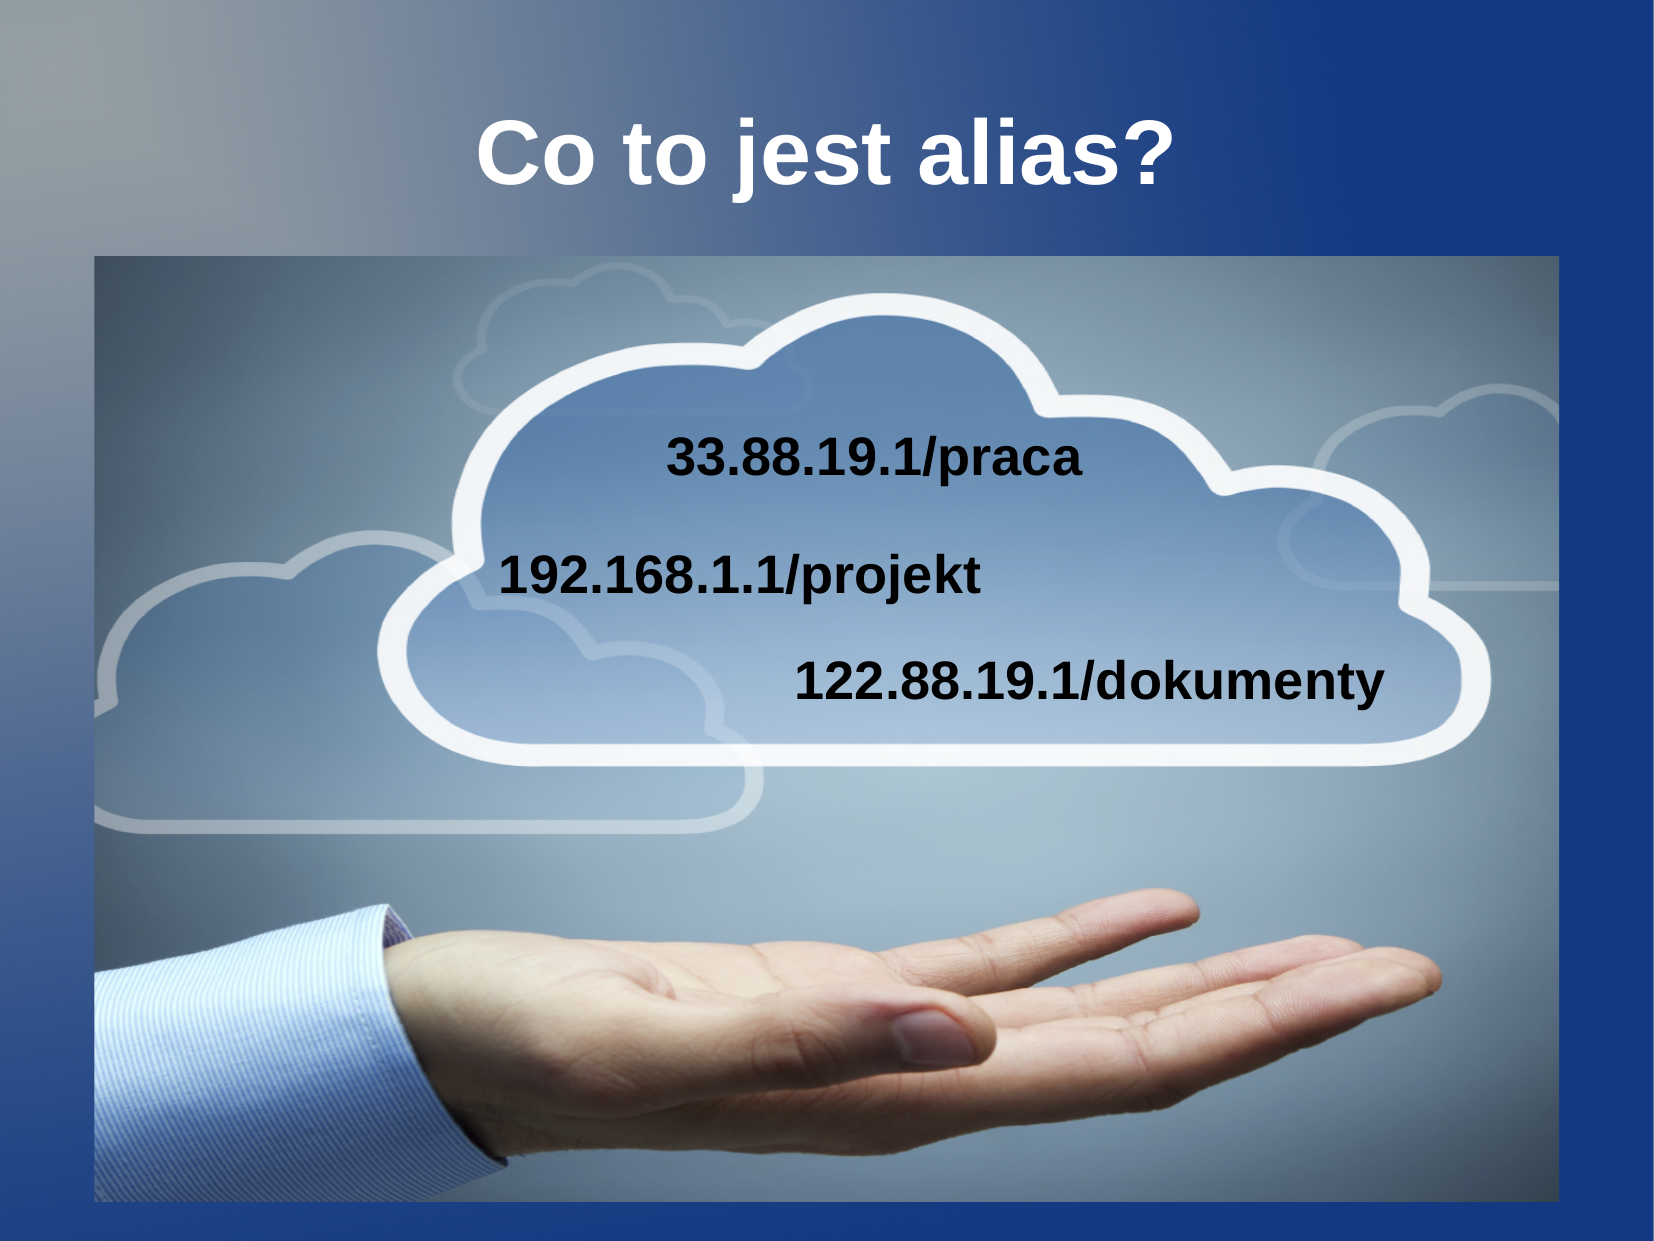

# Co to jest alias?
33.88.19.1/praca
192.168.1.1/projekt
122.88.19.1/dokumenty